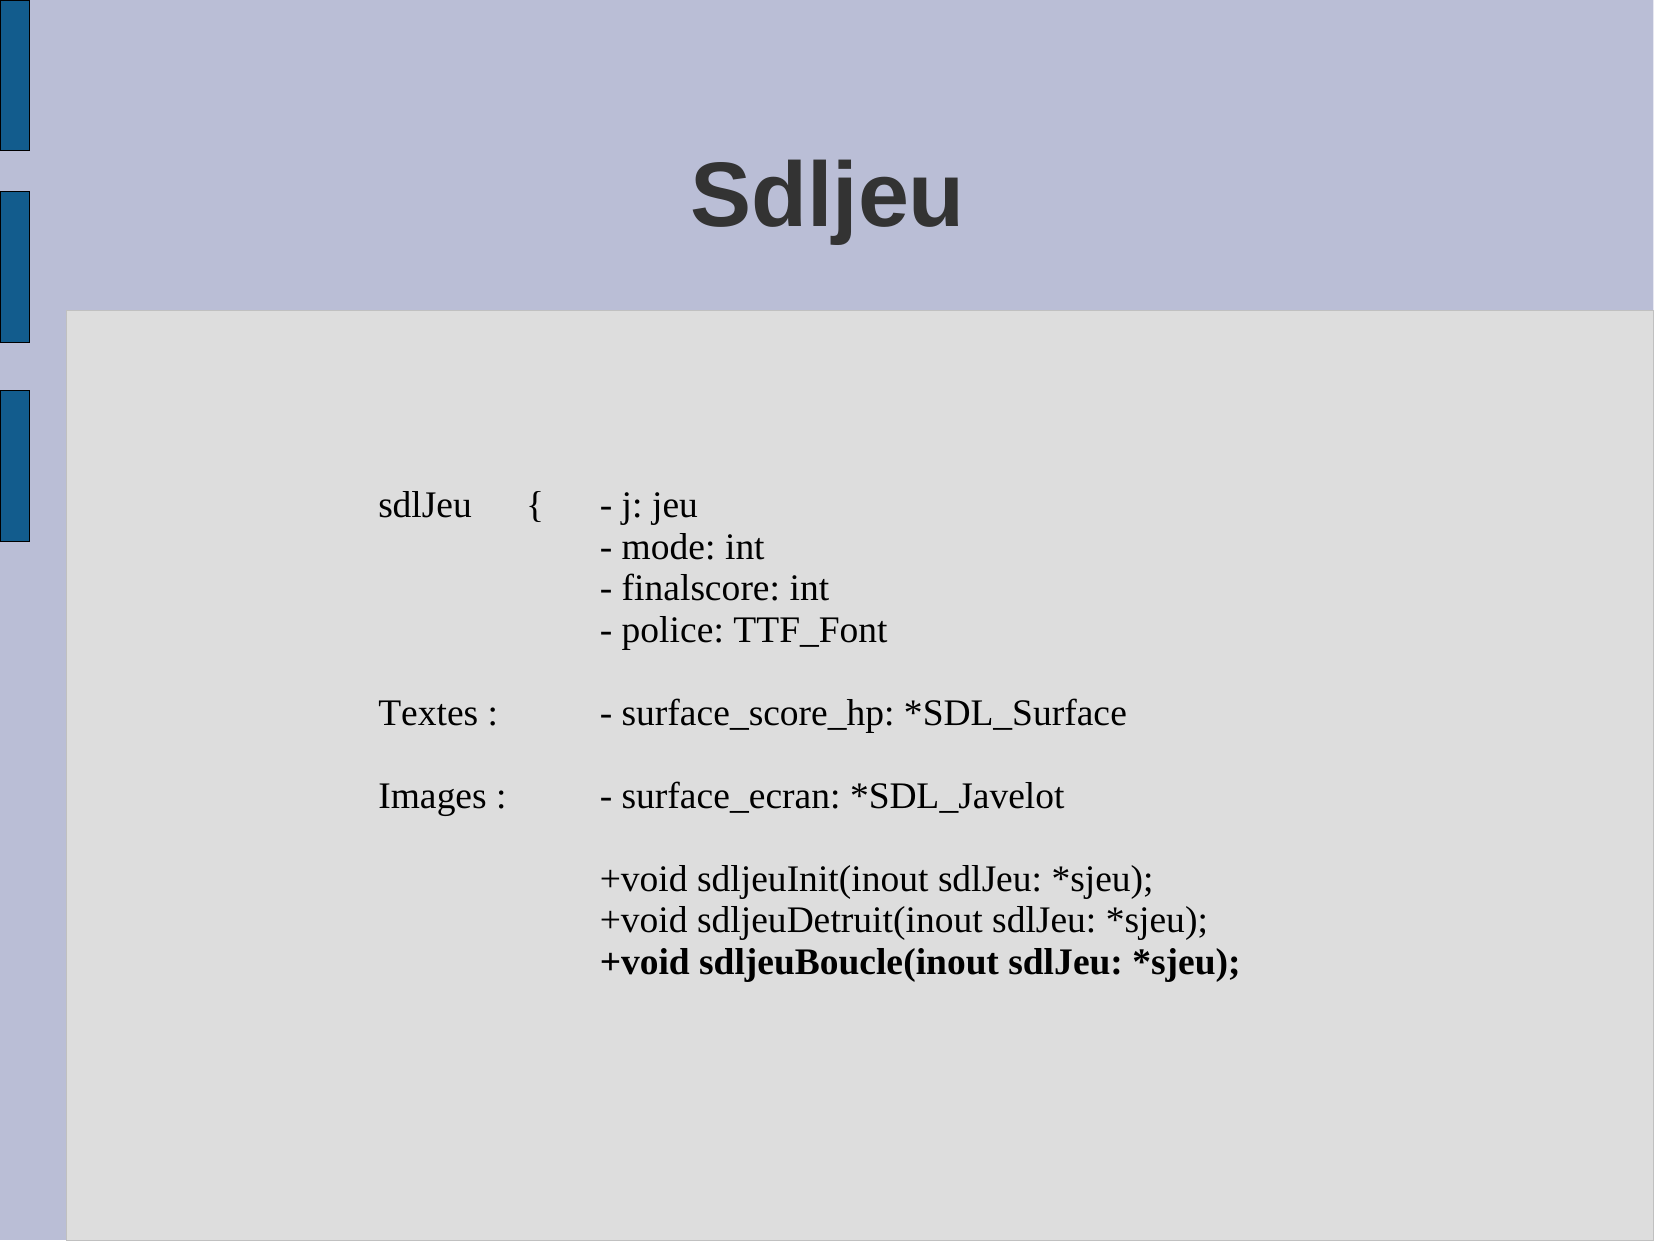

# Sdljeu
			sdlJeu	{	- j: jeu
						- mode: int
						- finalscore: int
						- police: TTF_Font
			Textes :		- surface_score_hp: *SDL_Surface
			Images :		- surface_ecran: *SDL_Javelot
						+void sdljeuInit(inout sdlJeu: *sjeu);
						+void sdljeuDetruit(inout sdlJeu: *sjeu);
						+void sdljeuBoucle(inout sdlJeu: *sjeu);